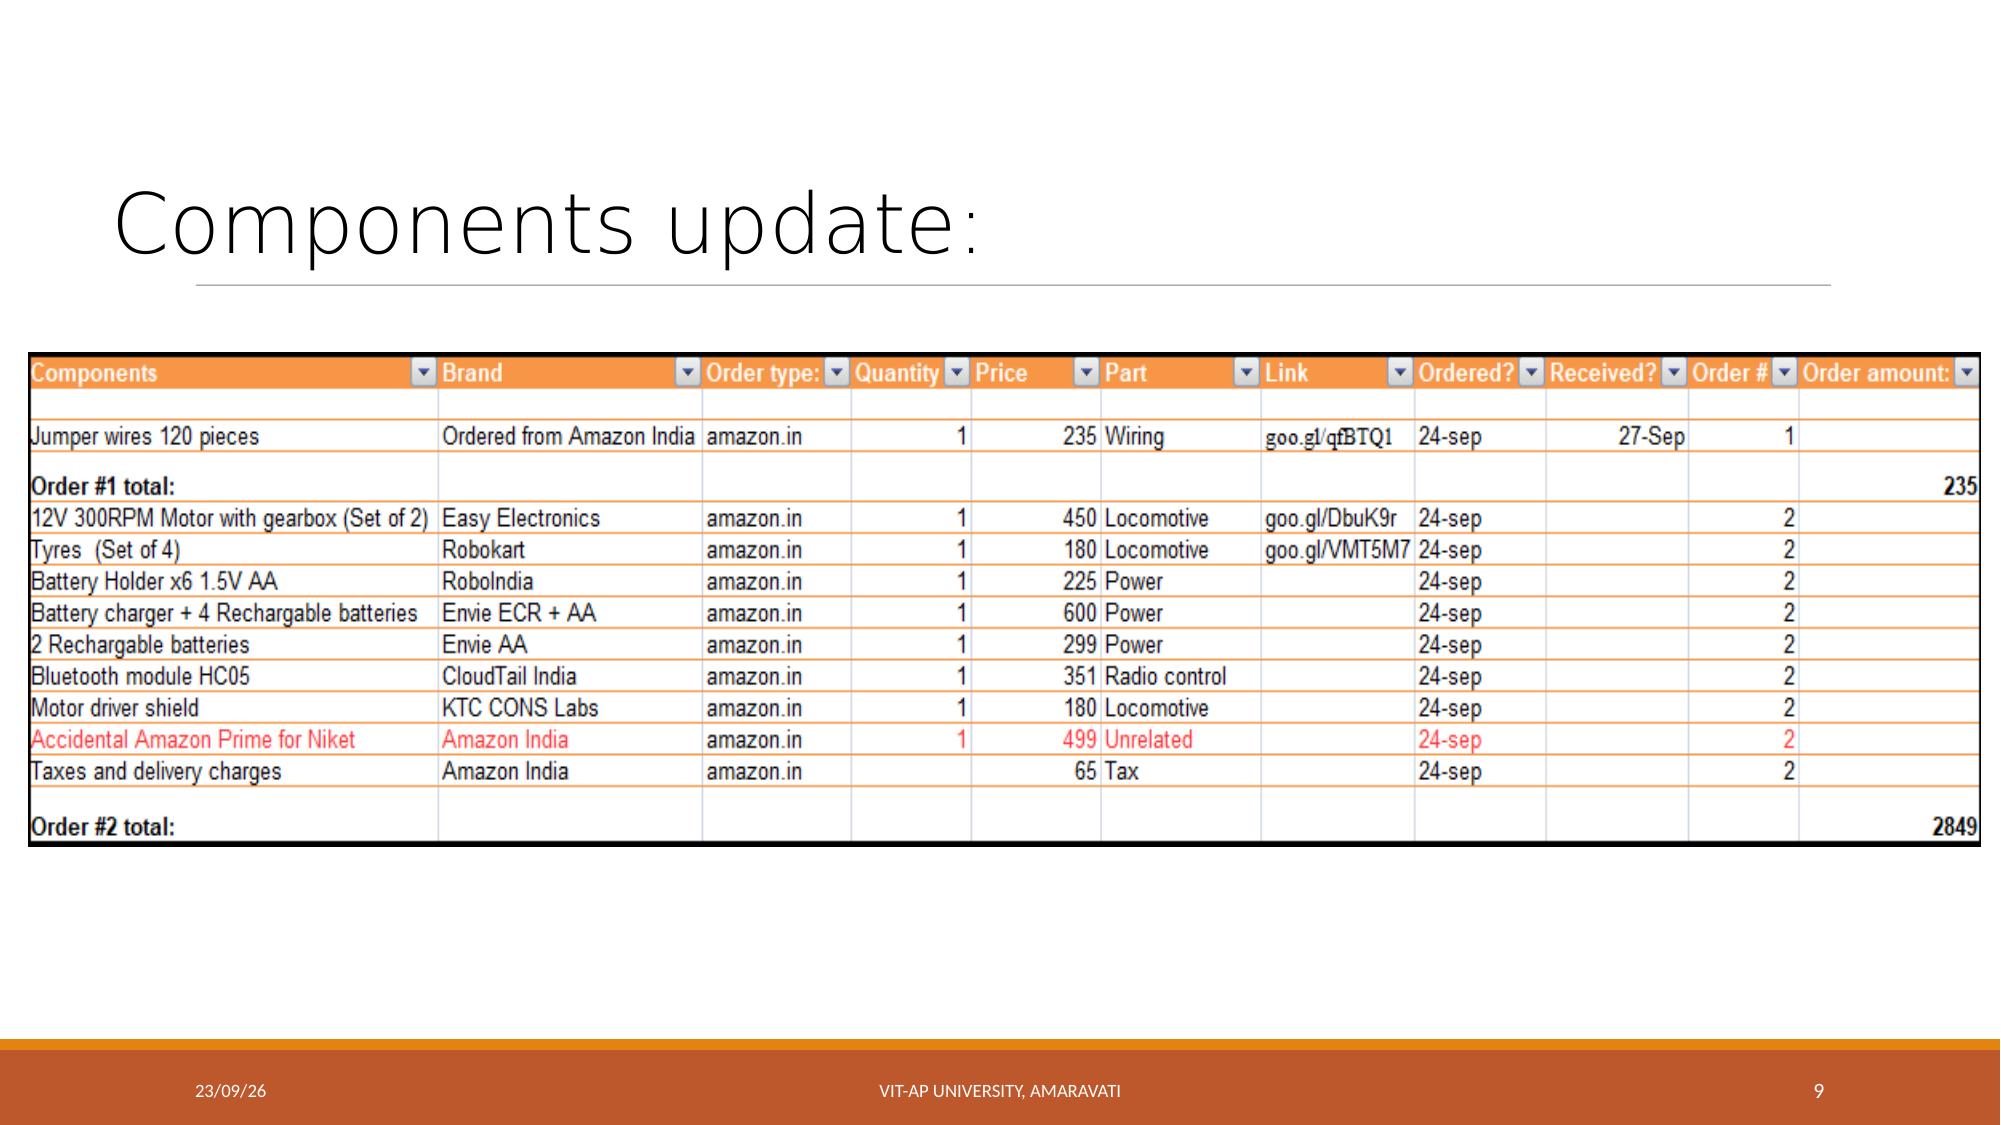

# Components update:
VIT-AP University, Amaravati
9